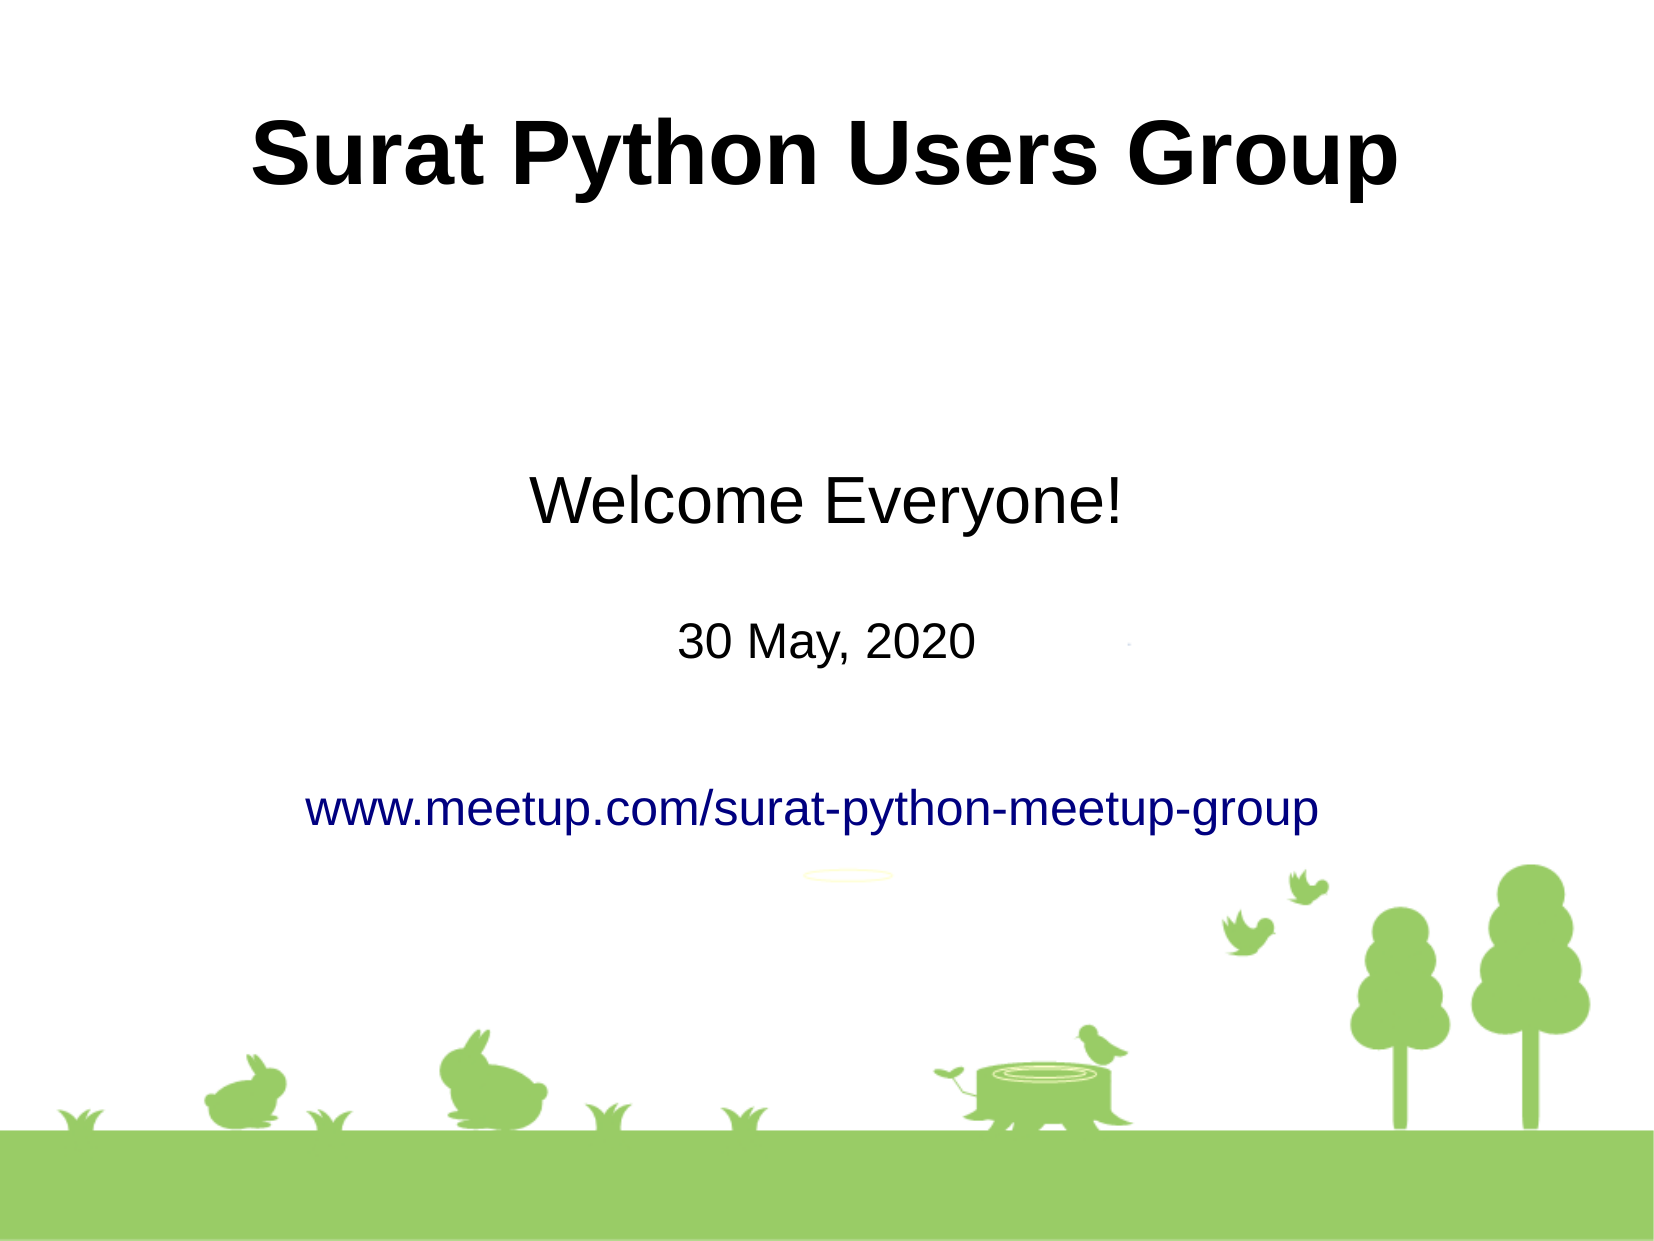

# Surat Python Users Group
Welcome Everyone!
30 May, 2020
www.meetup.com/surat-python-meetup-group